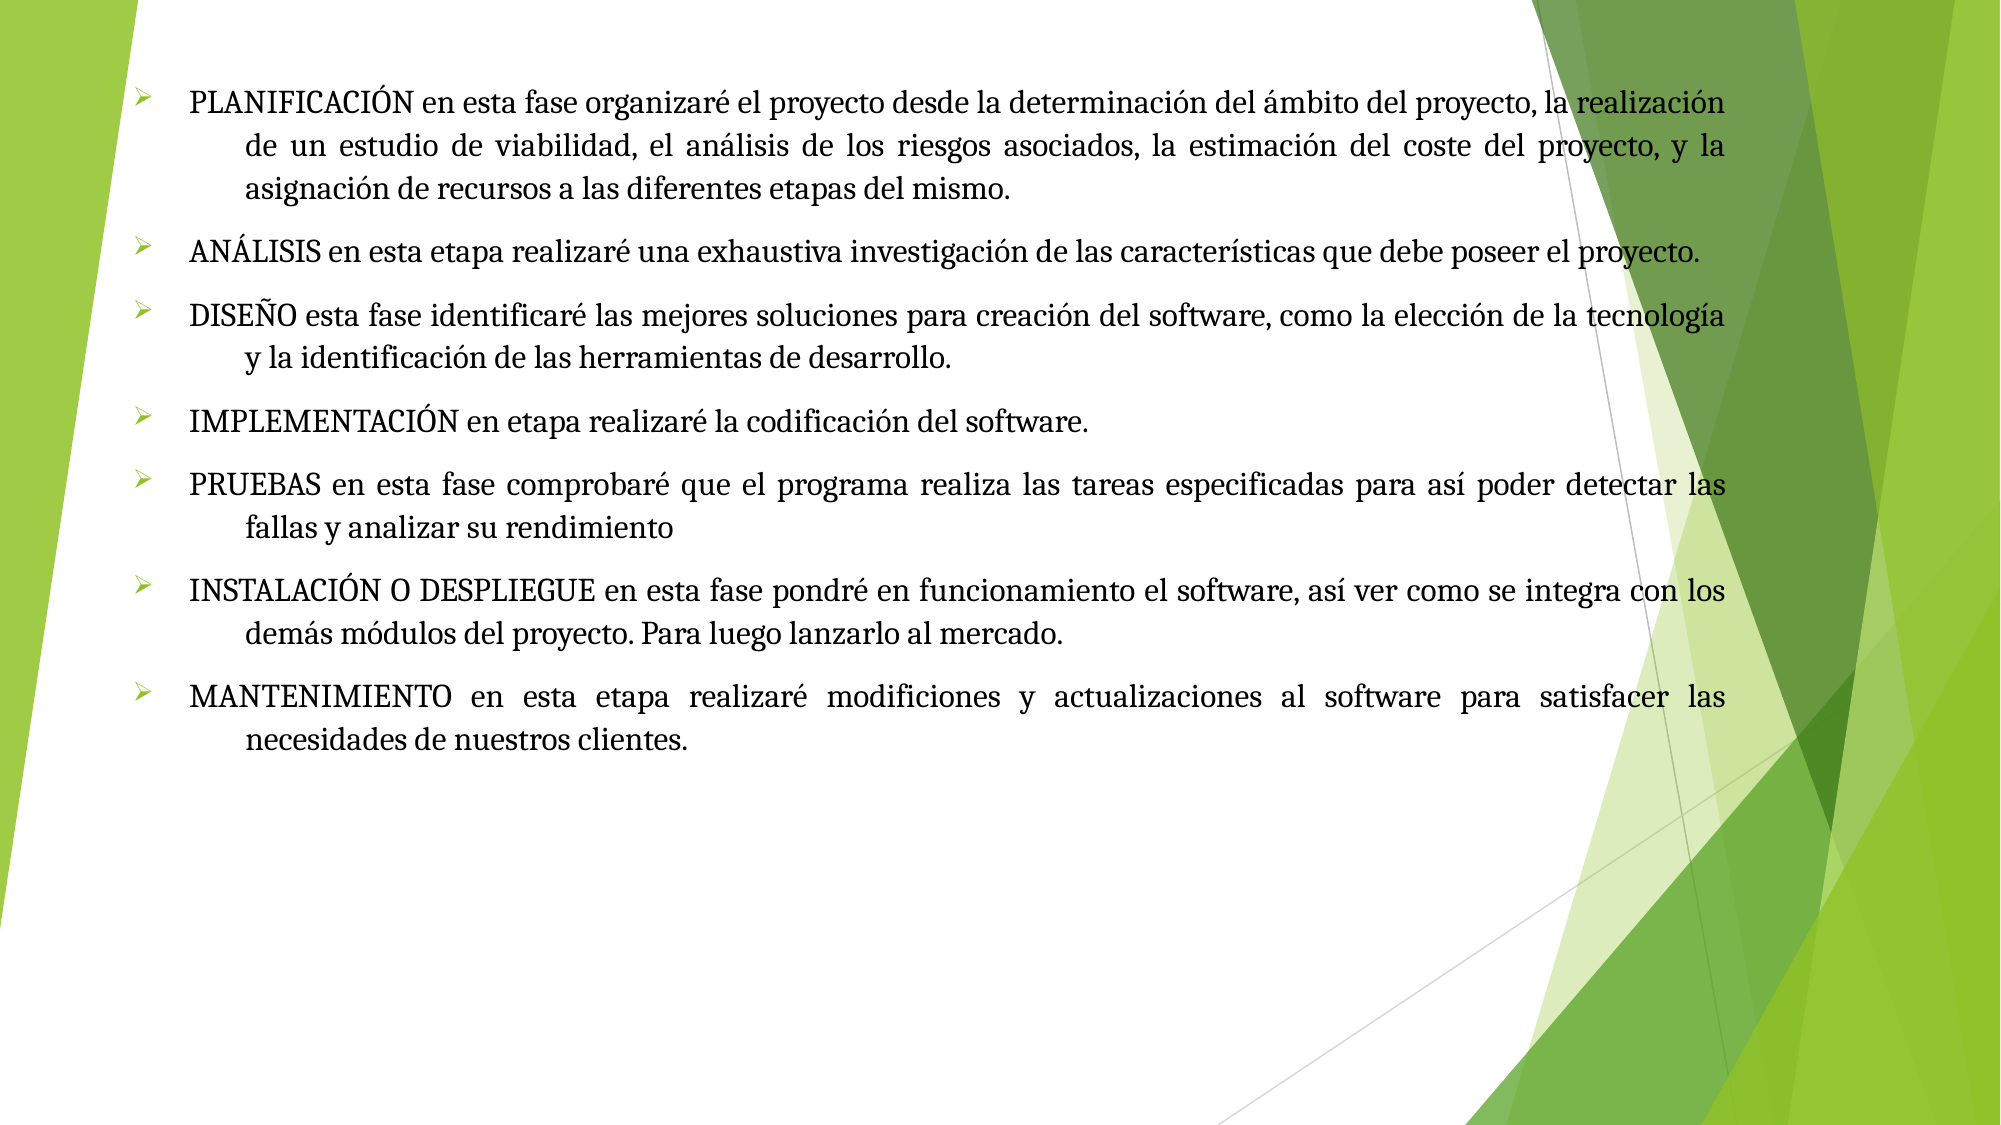

# PLANIFICACIÓN en esta fase organizaré el proyecto desde la determinación del ámbito del proyecto, la realización de un estudio de viabilidad, el análisis de los riesgos asociados, la estimación del coste del proyecto, y la asignación de recursos a las diferentes etapas del mismo.
ANÁLISIS en esta etapa realizaré una exhaustiva investigación de las características que debe poseer el proyecto.
DISEÑO esta fase identificaré las mejores soluciones para creación del software, como la elección de la tecnología y la identificación de las herramientas de desarrollo.
IMPLEMENTACIÓN en etapa realizaré la codificación del software.
PRUEBAS en esta fase comprobaré que el programa realiza las tareas especificadas para así poder detectar las fallas y analizar su rendimiento
INSTALACIÓN O DESPLIEGUE en esta fase pondré en funcionamiento el software, así ver como se integra con los demás módulos del proyecto. Para luego lanzarlo al mercado.
MANTENIMIENTO en esta etapa realizaré modificiones y actualizaciones al software para satisfacer las necesidades de nuestros clientes.